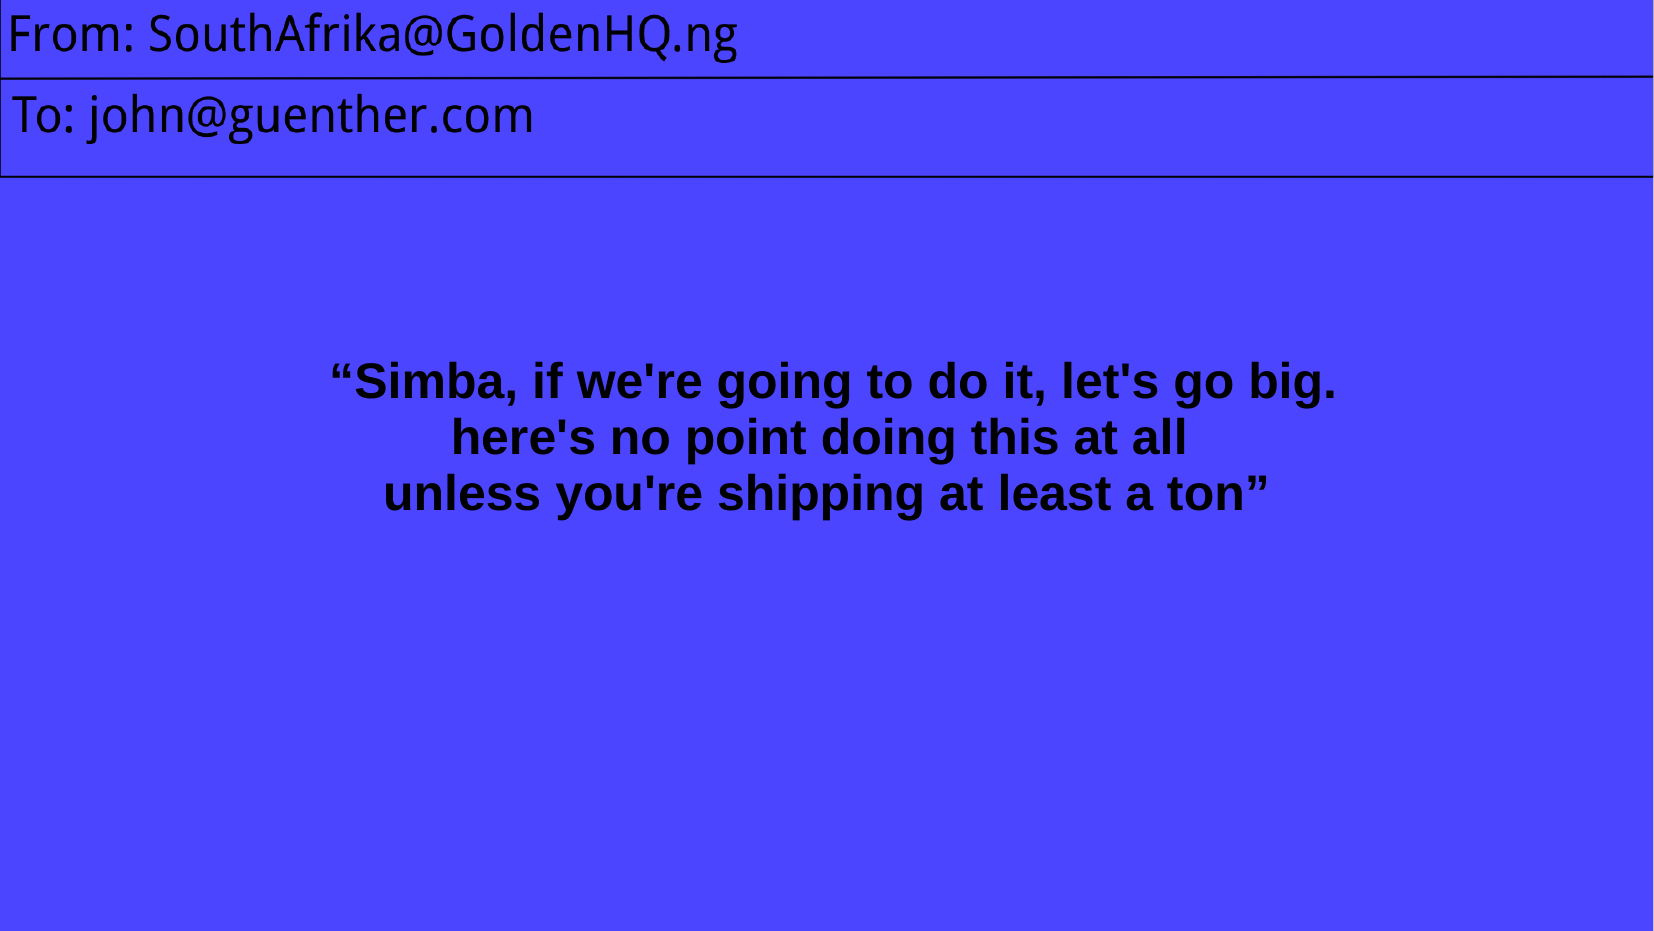

“Simba, if we're going to do it, let's go big.
here's no point doing this at all
unless you're shipping at least a ton”